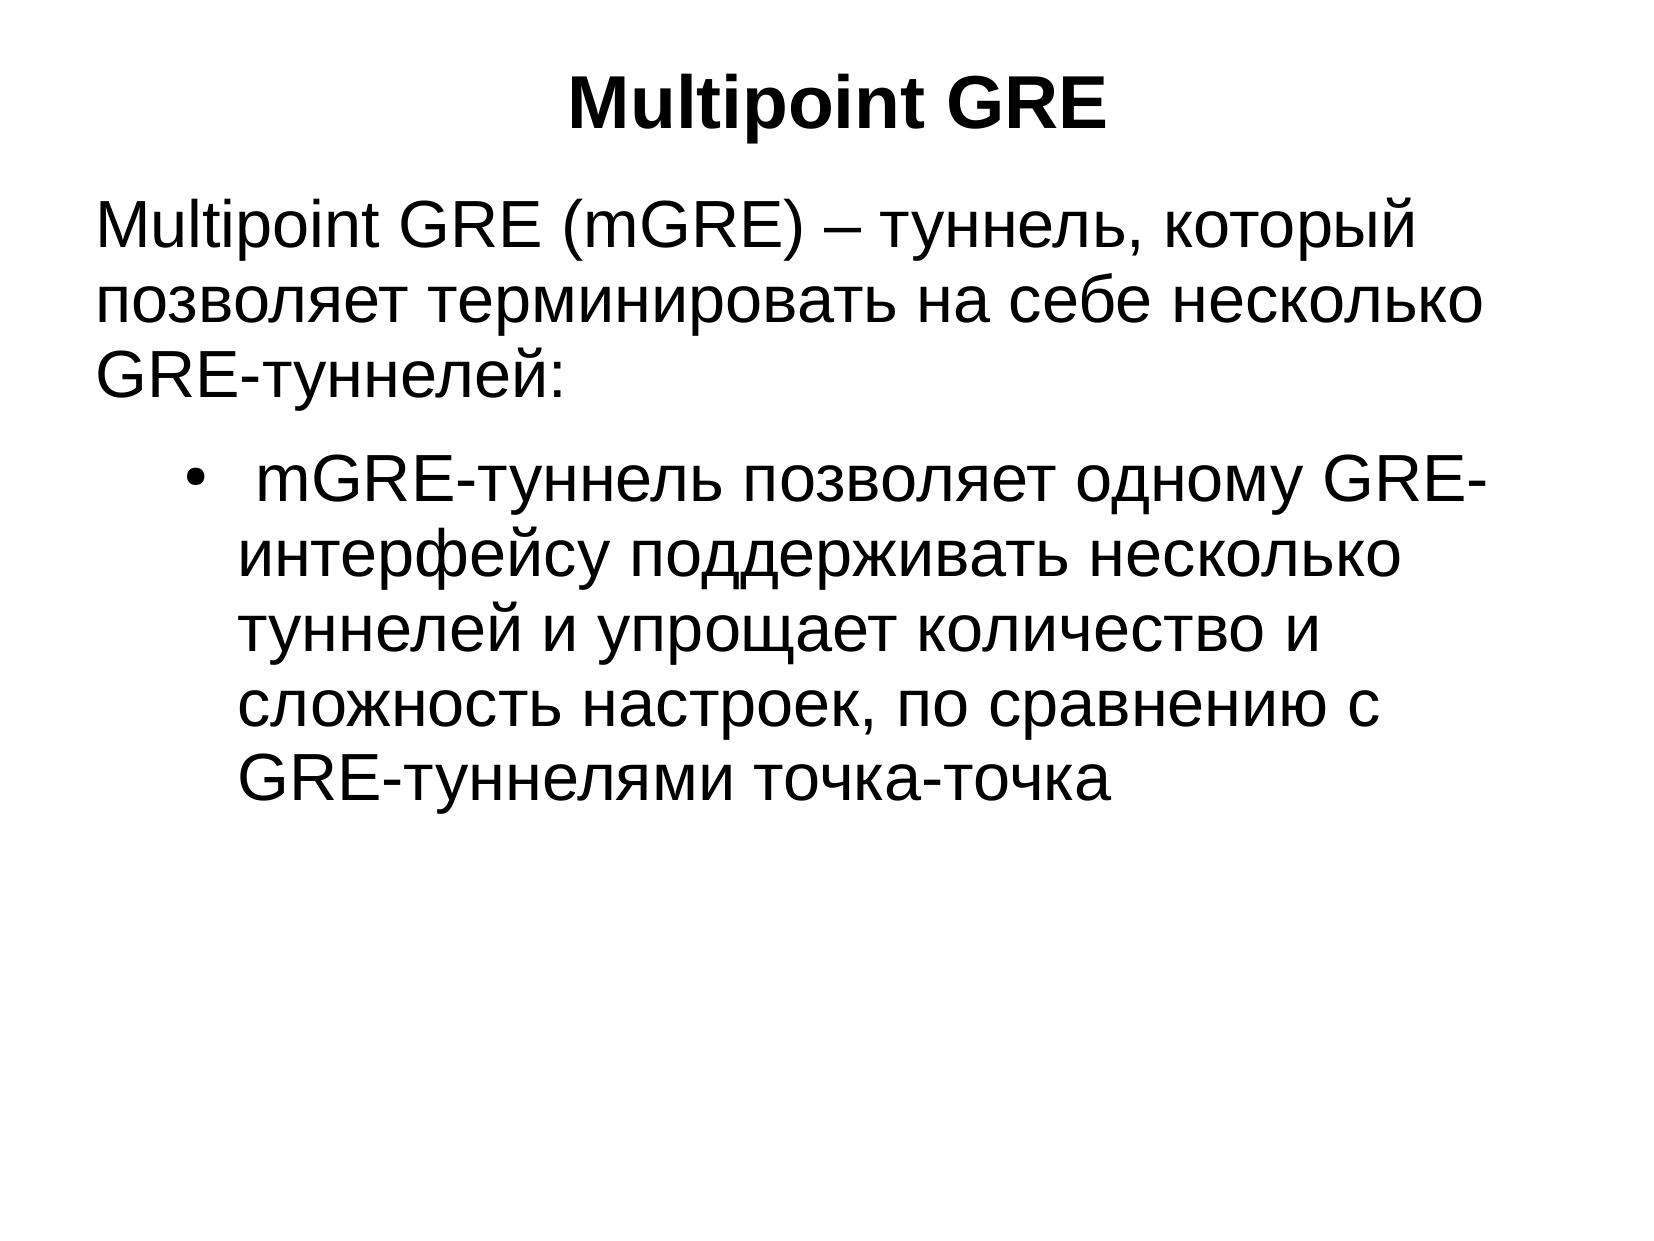

Multipoint GRE
# Multipoint GRE (mGRE) – туннель, который позволяет терминировать на себе несколько GRE-туннелей:
 mGRE-туннель позволяет одному GRE-интерфейсу поддерживать несколько туннелей и упрощает количество и сложность настроек, по сравнению с GRE-туннелями точка-точка